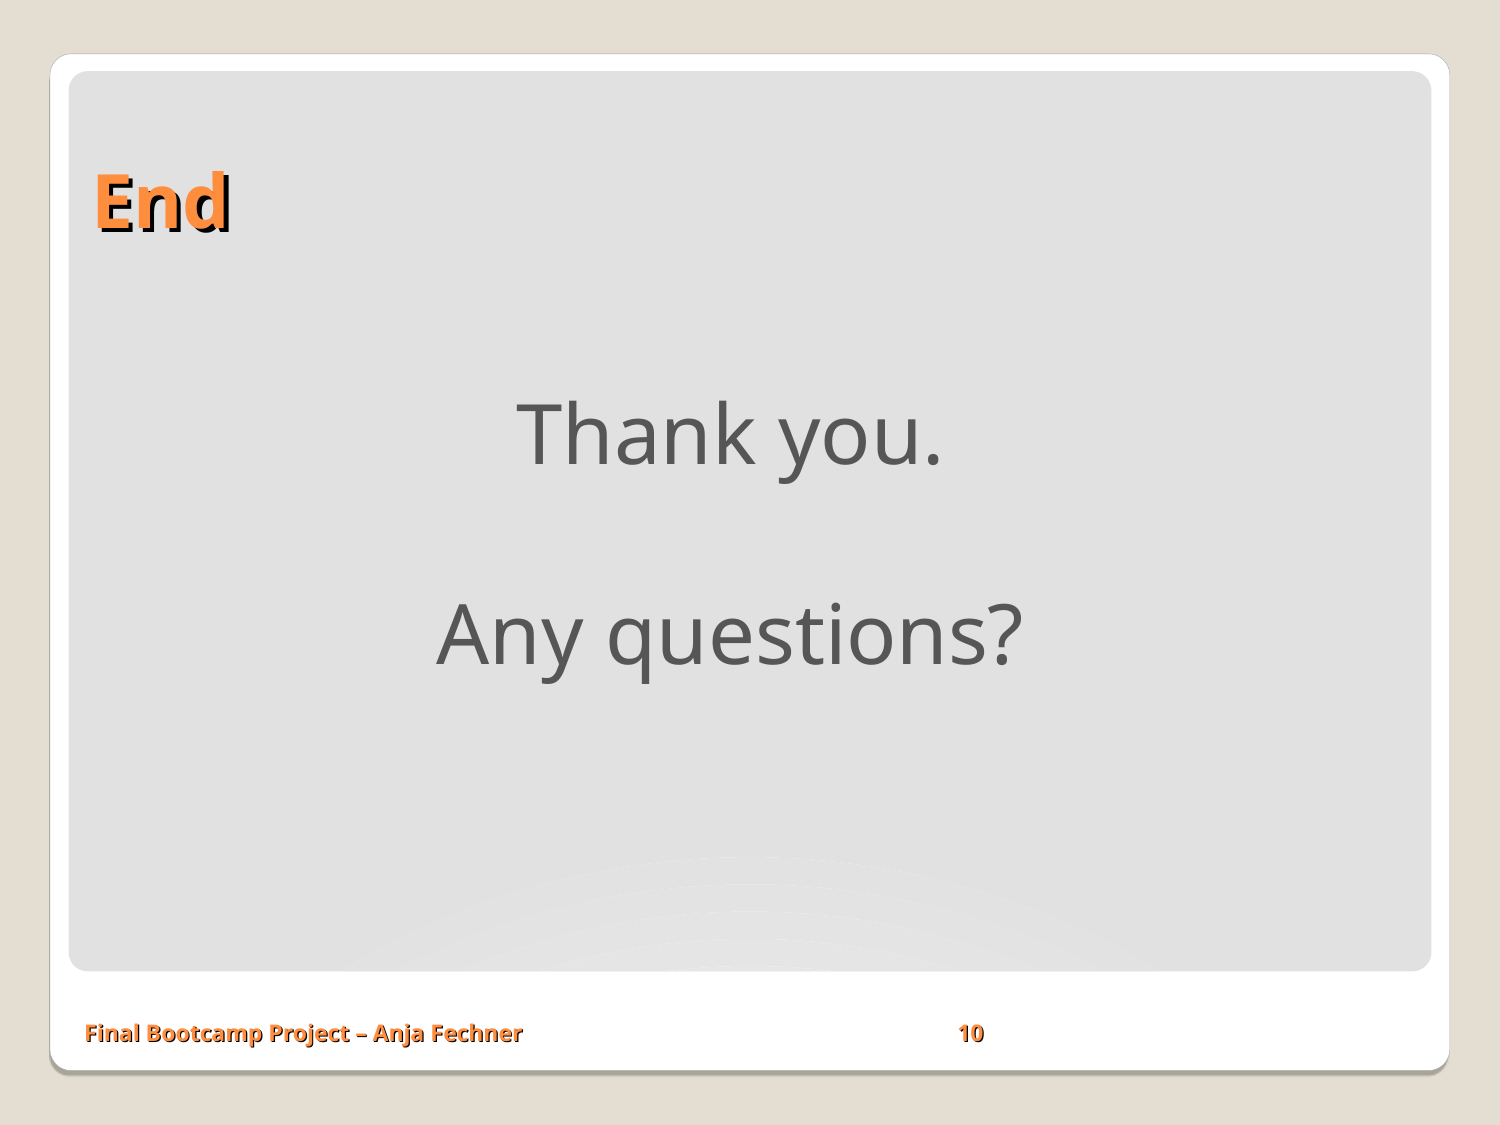

# End
Thank you.
Any questions?
Final Bootcamp Project – Anja Fechner